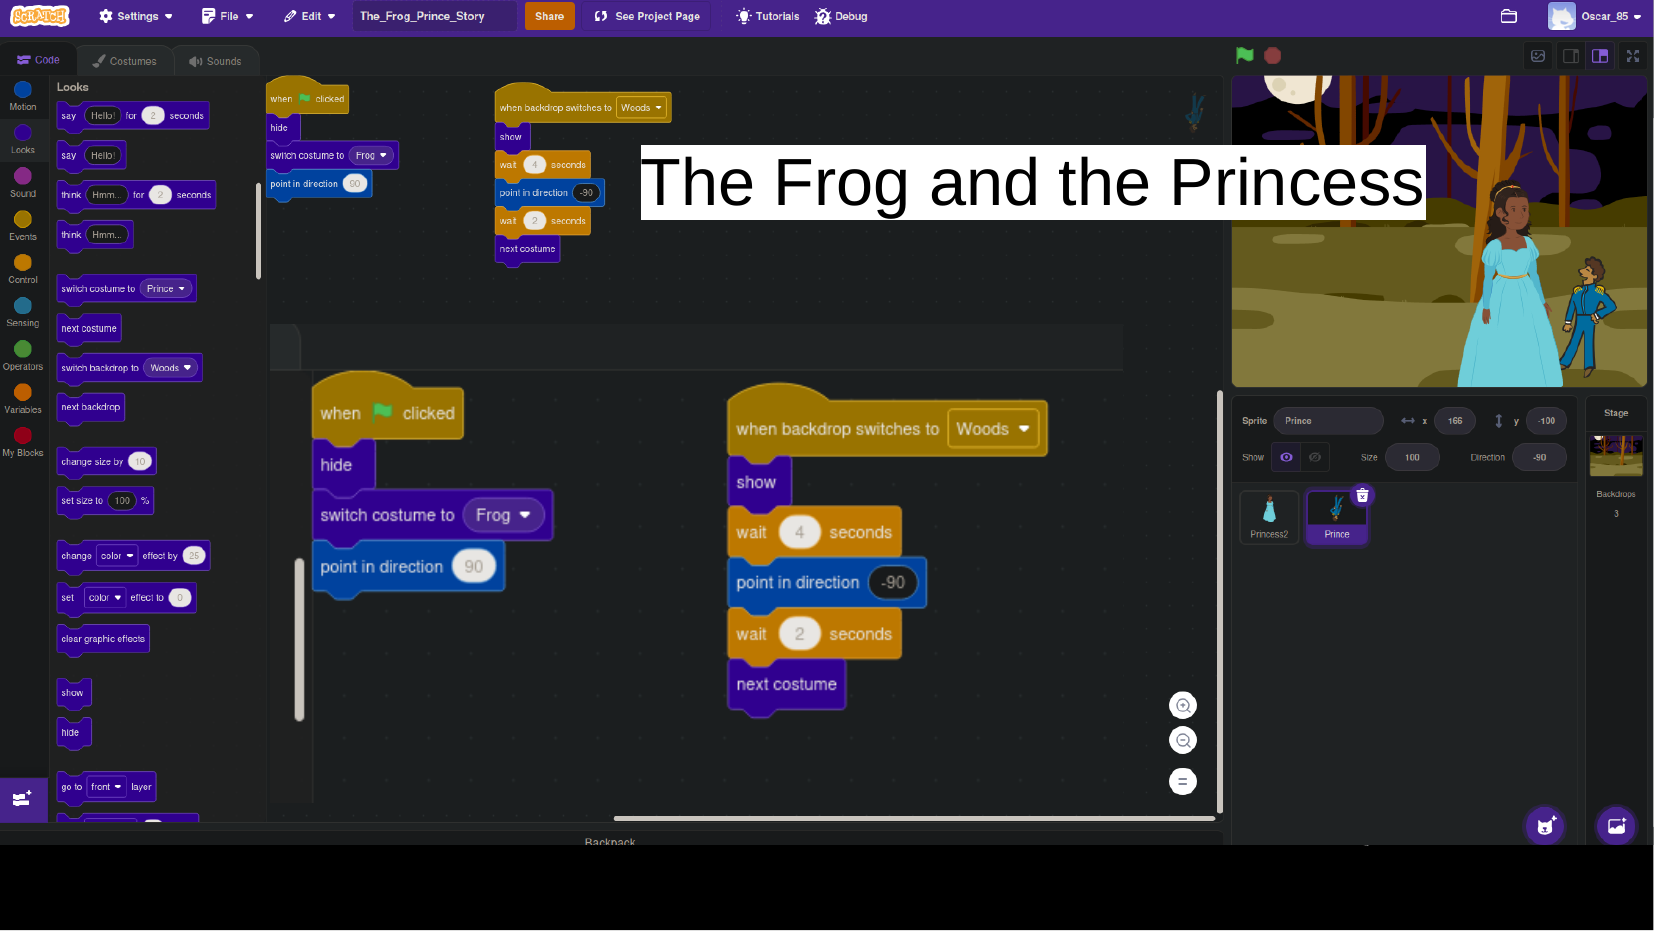

The Frog and the Princess
# Hello World Game